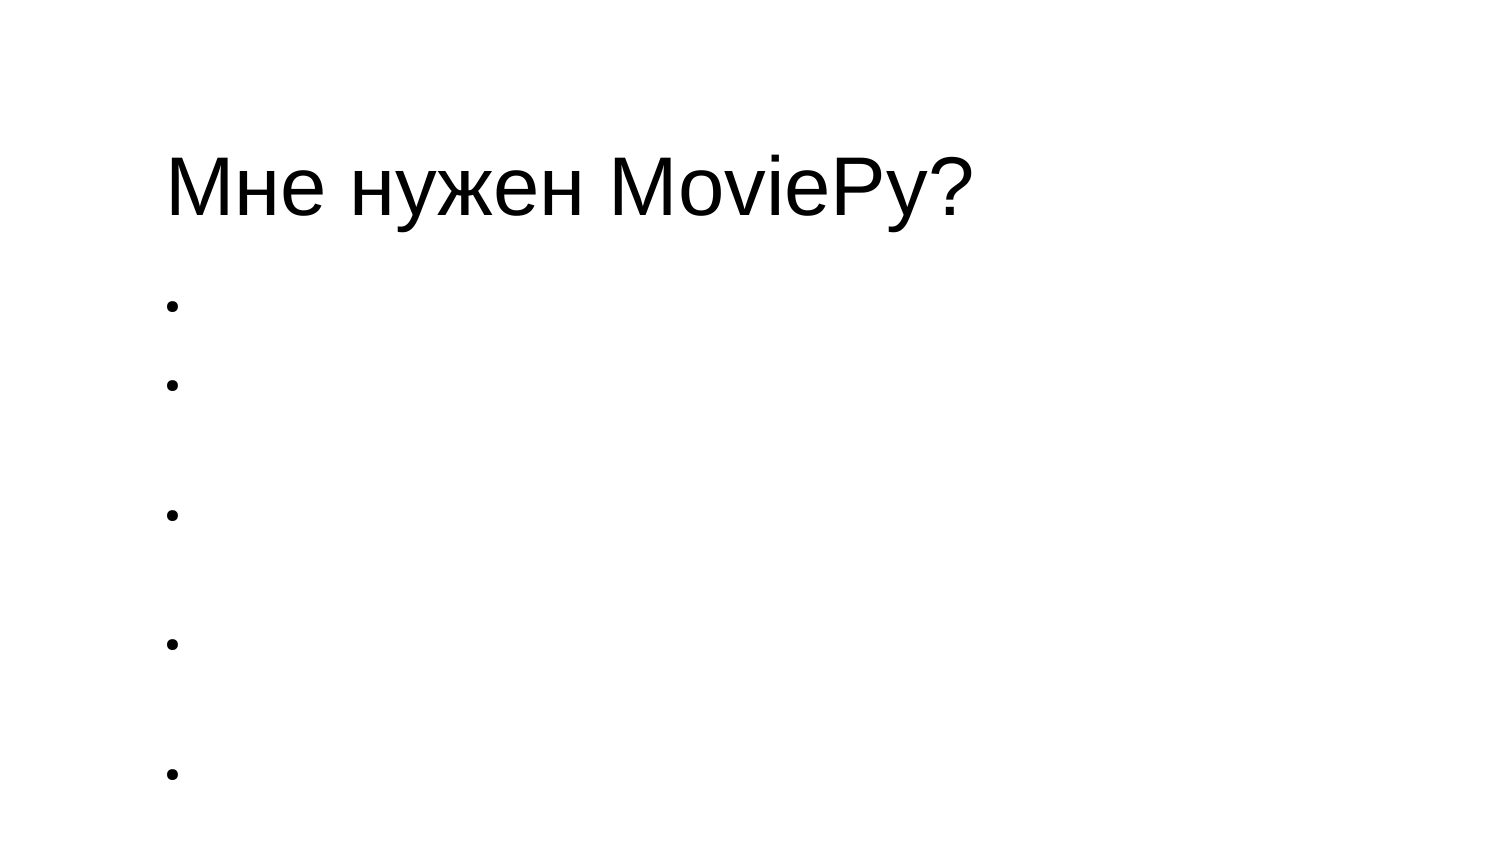

Мне нужен MoviePy?
# У вас много видео и их нужно соединить вместе
Вы хотите автоматизировать видеообработку на бакенде (Django, Flask, etc.)
Вы хотите автоматизировать рутинные операции, такие как вставка титров, нарезка сцен, субтитры и тп.
Вы хотите создать собственные видеоэффекты которых нет в редакторах.
Вы хотите создать анимацию из картинок созданных в других python приложениях (Matplotlib, Mayavi, Gizeh, scikit-images…)